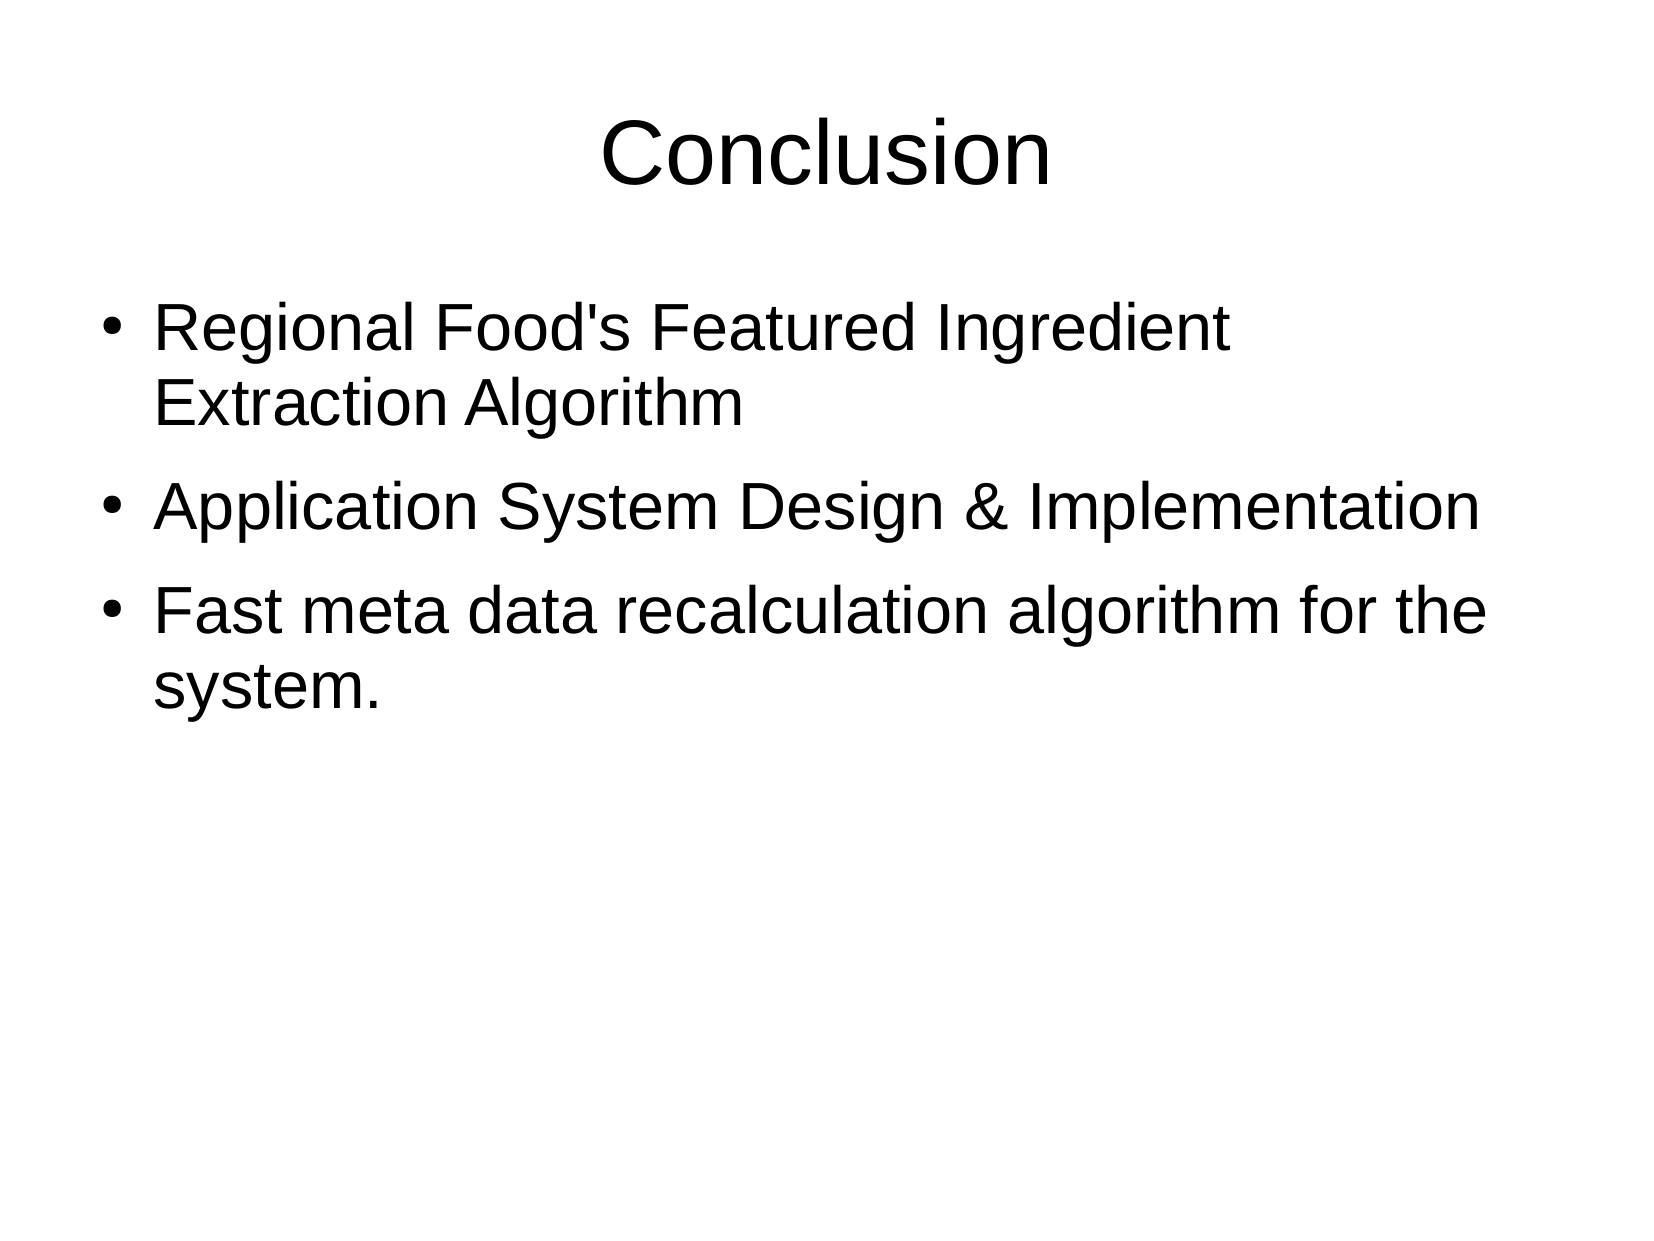

# Conclusion
Regional Food's Featured Ingredient Extraction Algorithm
Application System Design & Implementation
Fast meta data recalculation algorithm for the system.